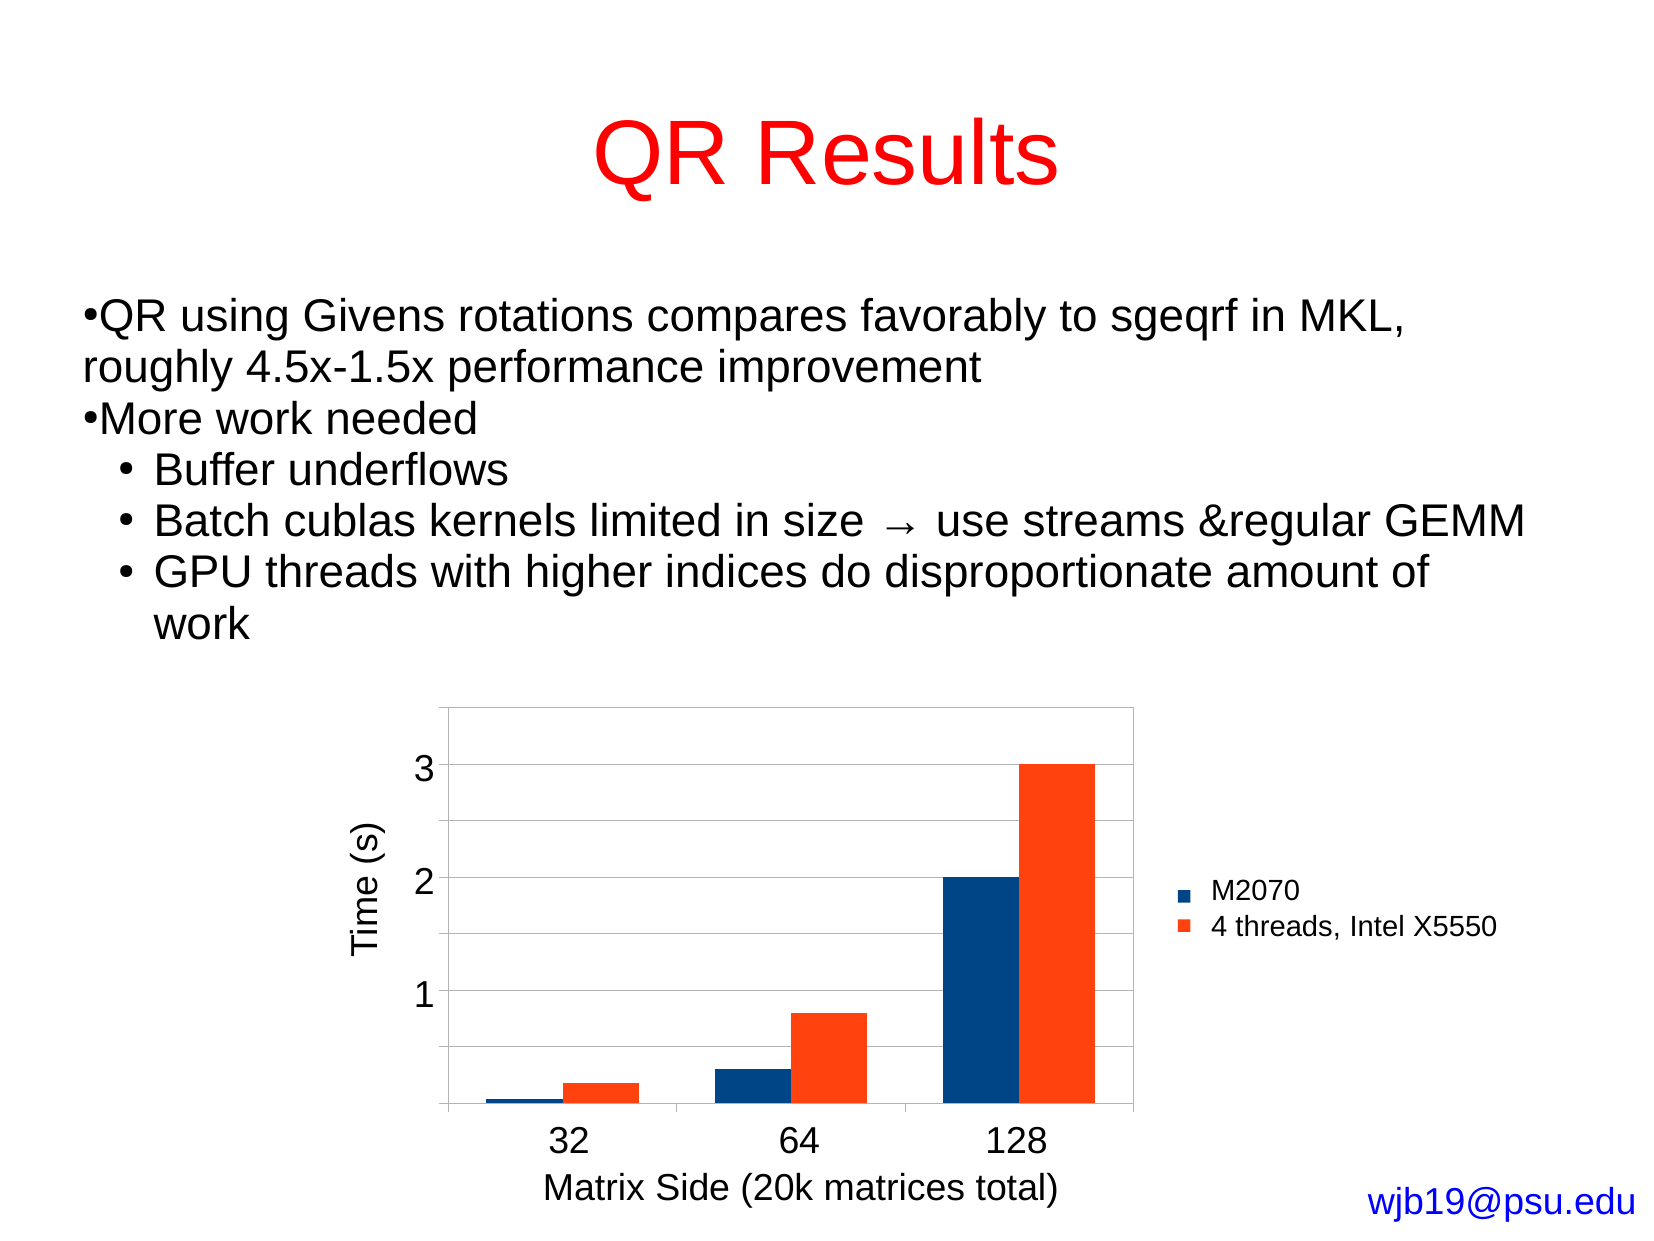

# QR Results
QR using Givens rotations compares favorably to sgeqrf in MKL, roughly 4.5x-1.5x performance improvement
More work needed
Buffer underflows
Batch cublas kernels limited in size → use streams &regular GEMM
GPU threads with higher indices do disproportionate amount of work
3
2
Time (s)
M2070
4 threads, Intel X5550
1
32
64
128
Matrix Side (20k matrices total)
wjb19@psu.edu